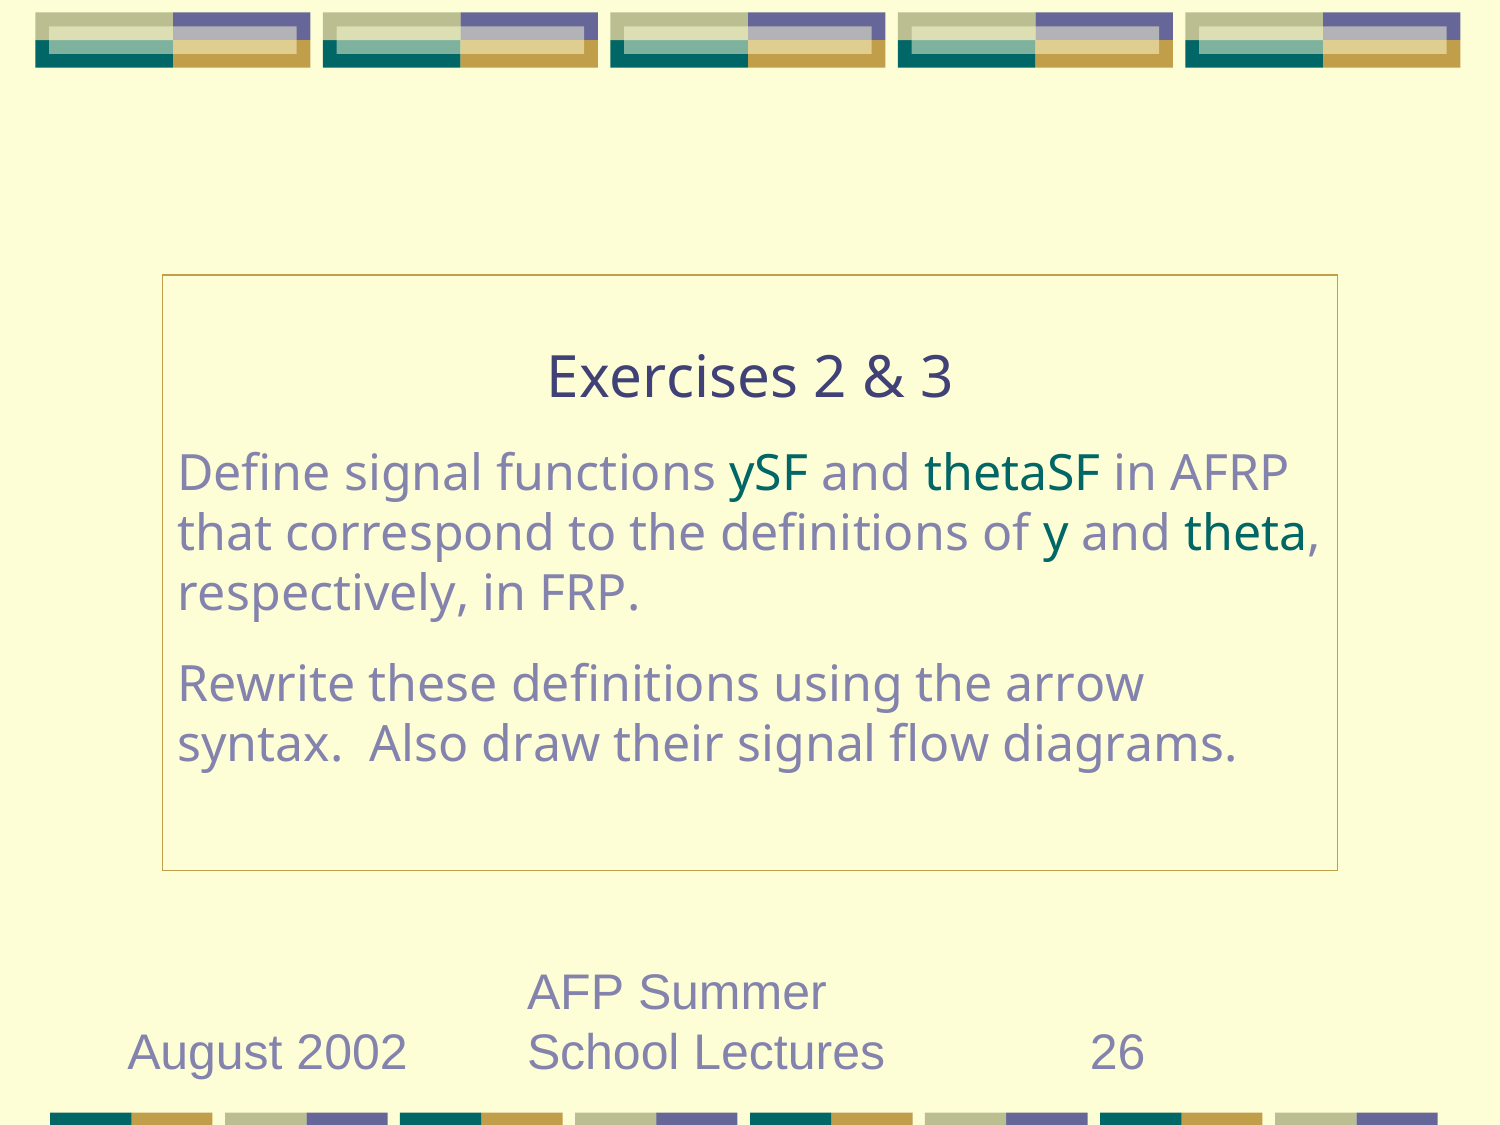

Exercises 2 & 3
Define signal functions ySF and thetaSF in AFRP that correspond to the definitions of y and theta, respectively, in FRP.
Rewrite these definitions using the arrow syntax. Also draw their signal flow diagrams.
August 2002
26